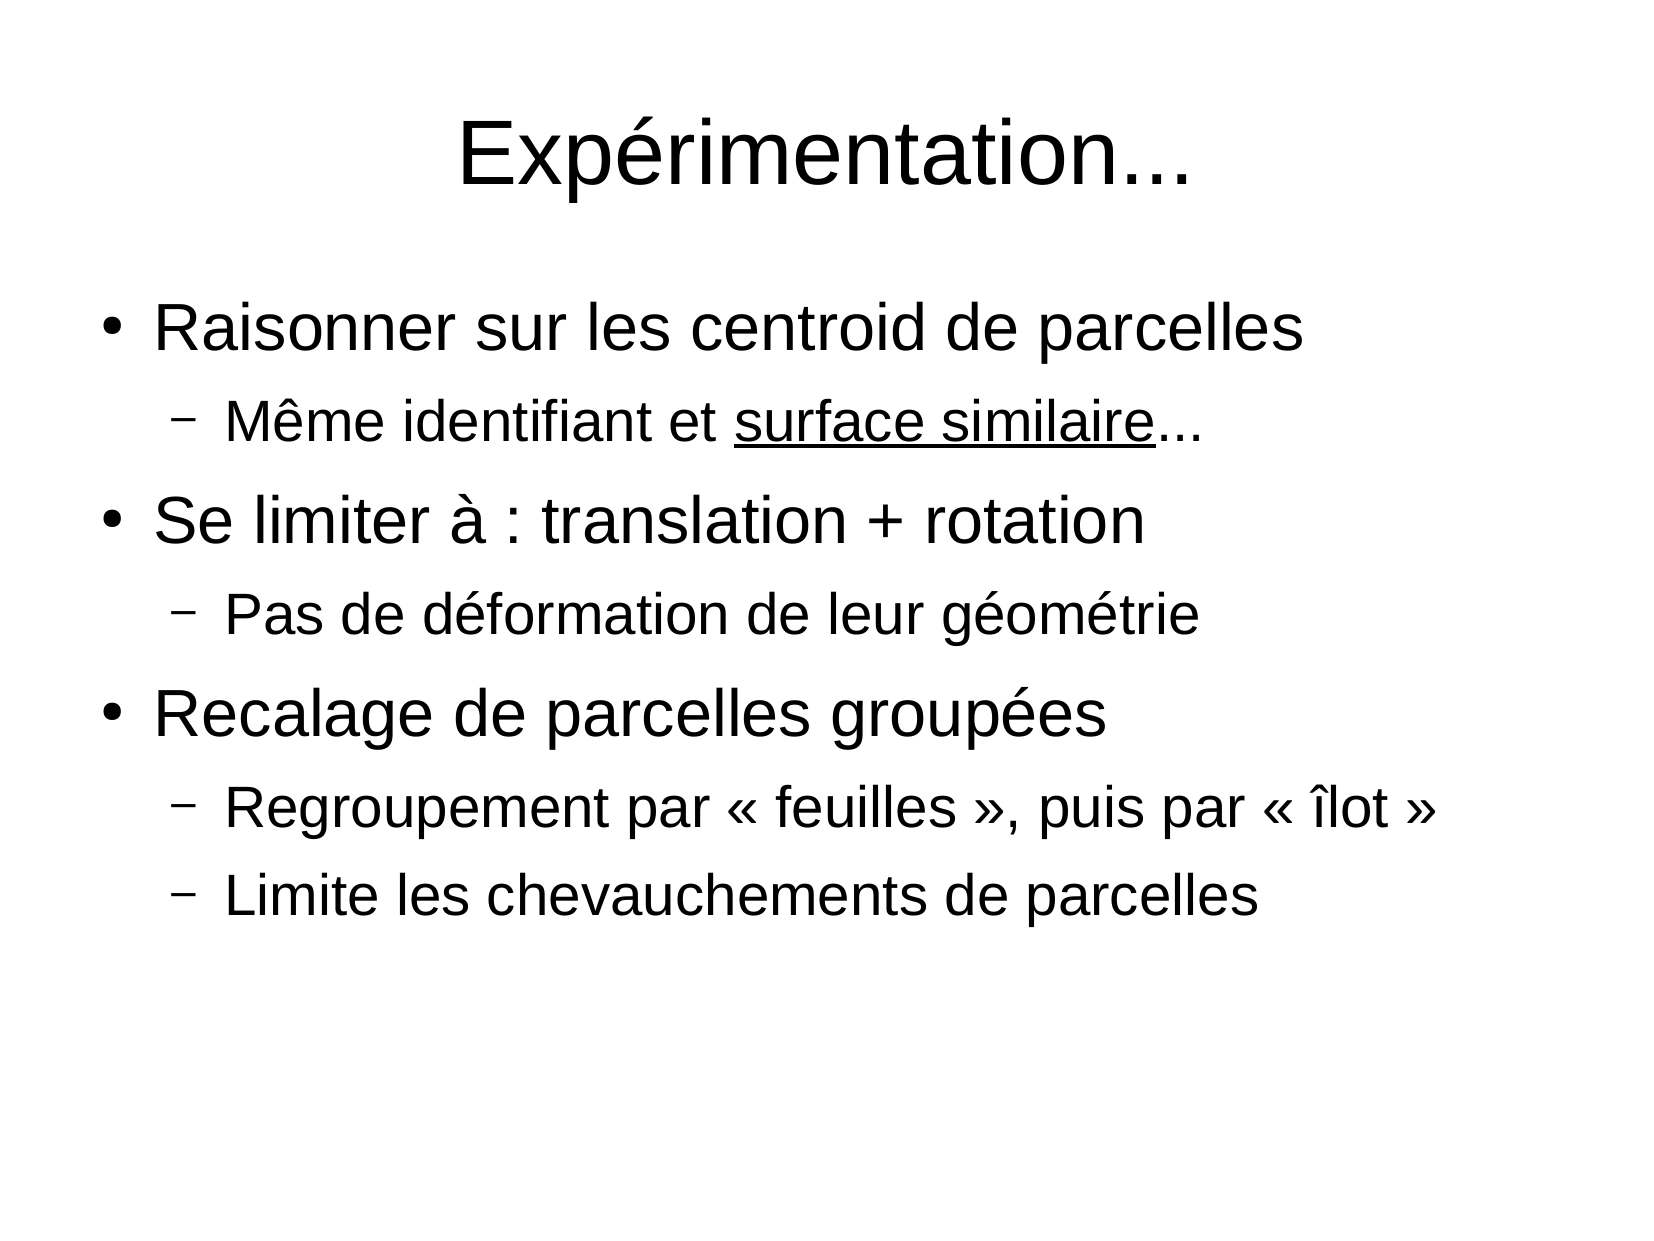

# Expérimentation...
Raisonner sur les centroid de parcelles
Même identifiant et surface similaire...
Se limiter à : translation + rotation
Pas de déformation de leur géométrie
Recalage de parcelles groupées
Regroupement par « feuilles », puis par « îlot »
Limite les chevauchements de parcelles